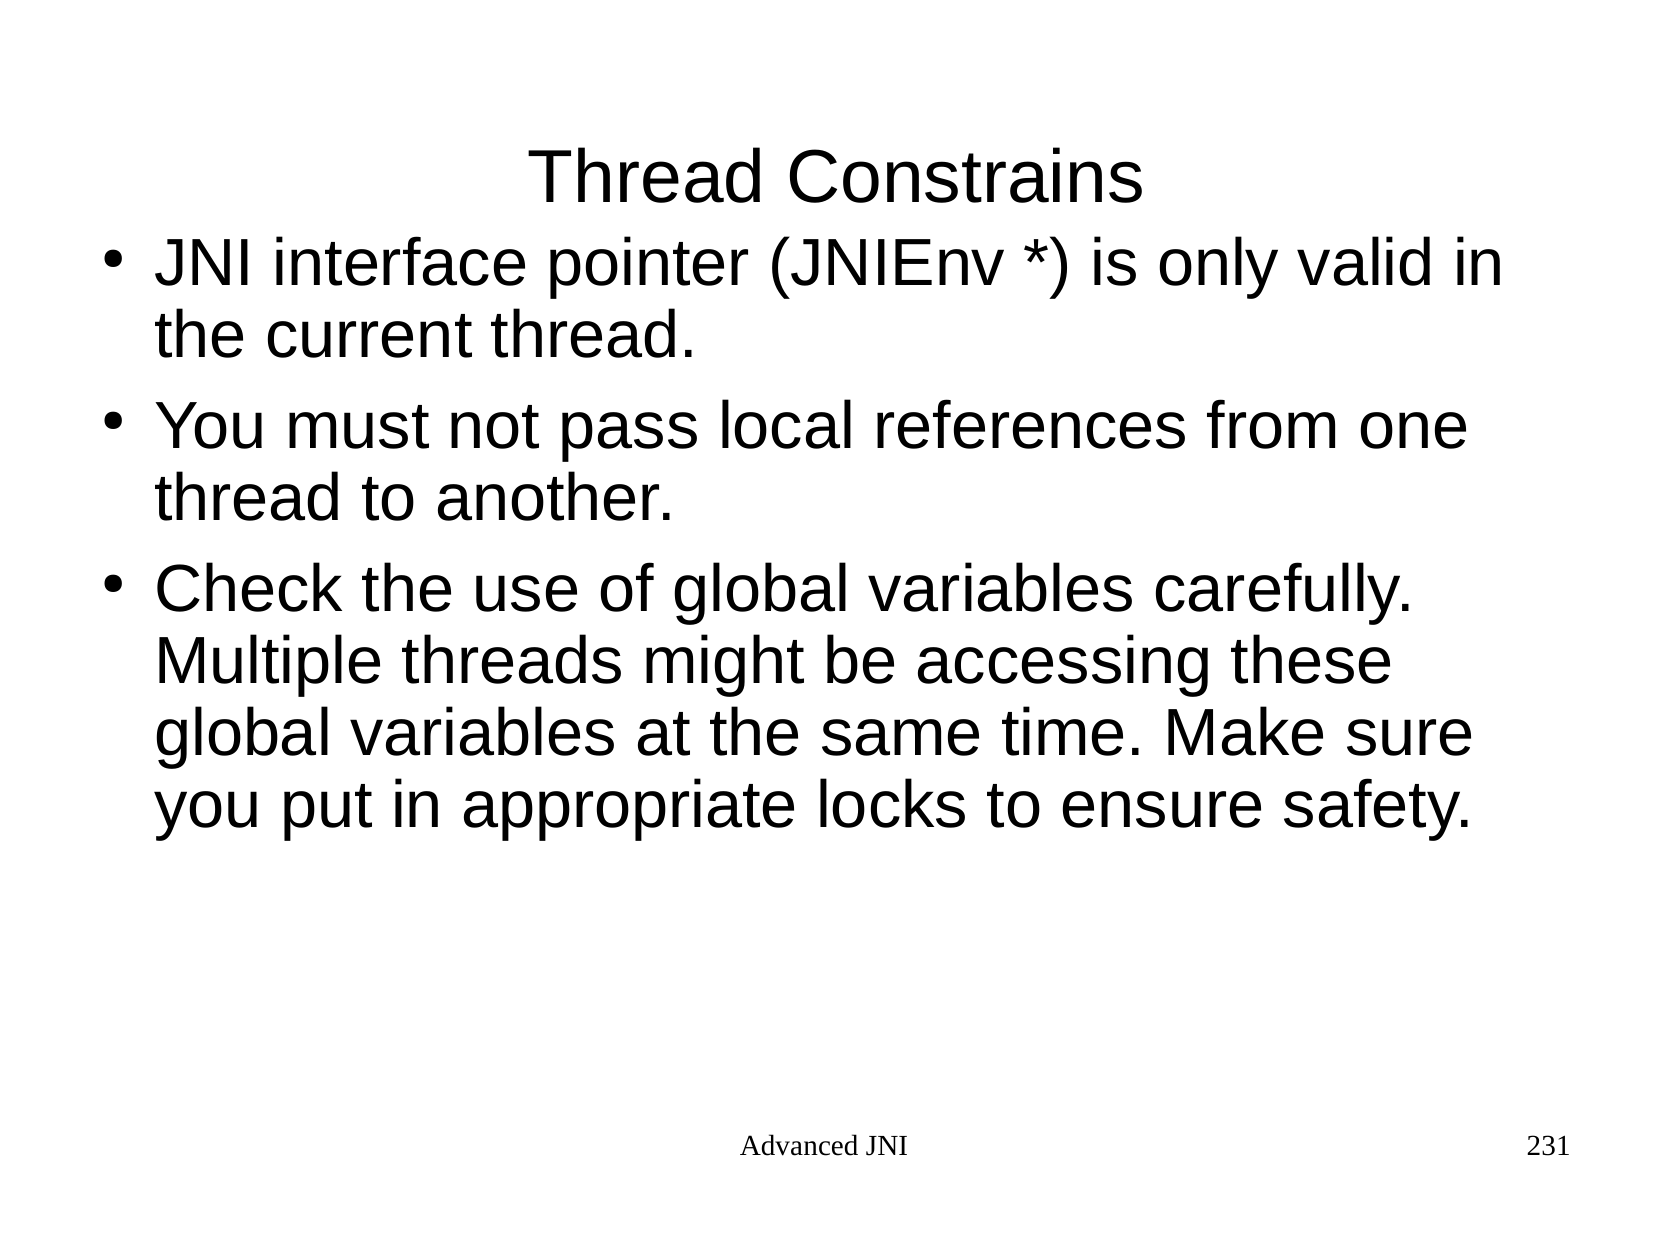

# Thread Constrains
JNI interface pointer (JNIEnv *) is only valid in the current thread.
You must not pass local references from one thread to another.
Check the use of global variables carefully. Multiple threads might be accessing these global variables at the same time. Make sure you put in appropriate locks to ensure safety.
Advanced JNI
231